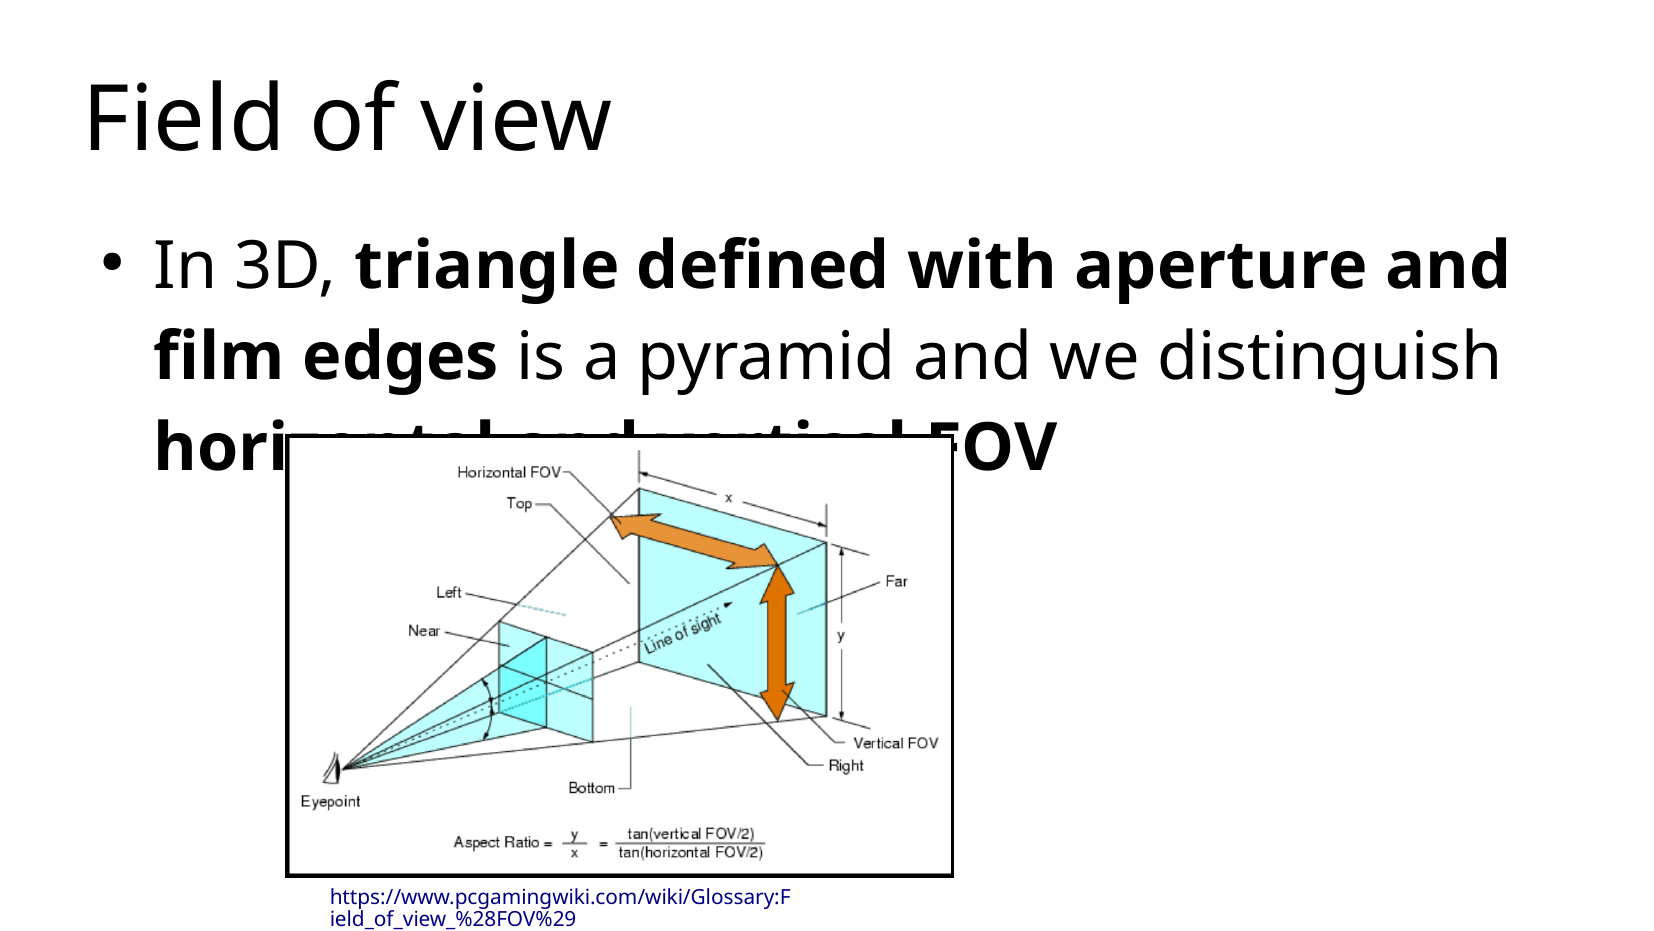

# Field of view
In 3D, triangle defined with aperture and film edges is a pyramid and we distinguish horizontal and vertical FOV
https://www.pcgamingwiki.com/wiki/Glossary:Field_of_view_%28FOV%29